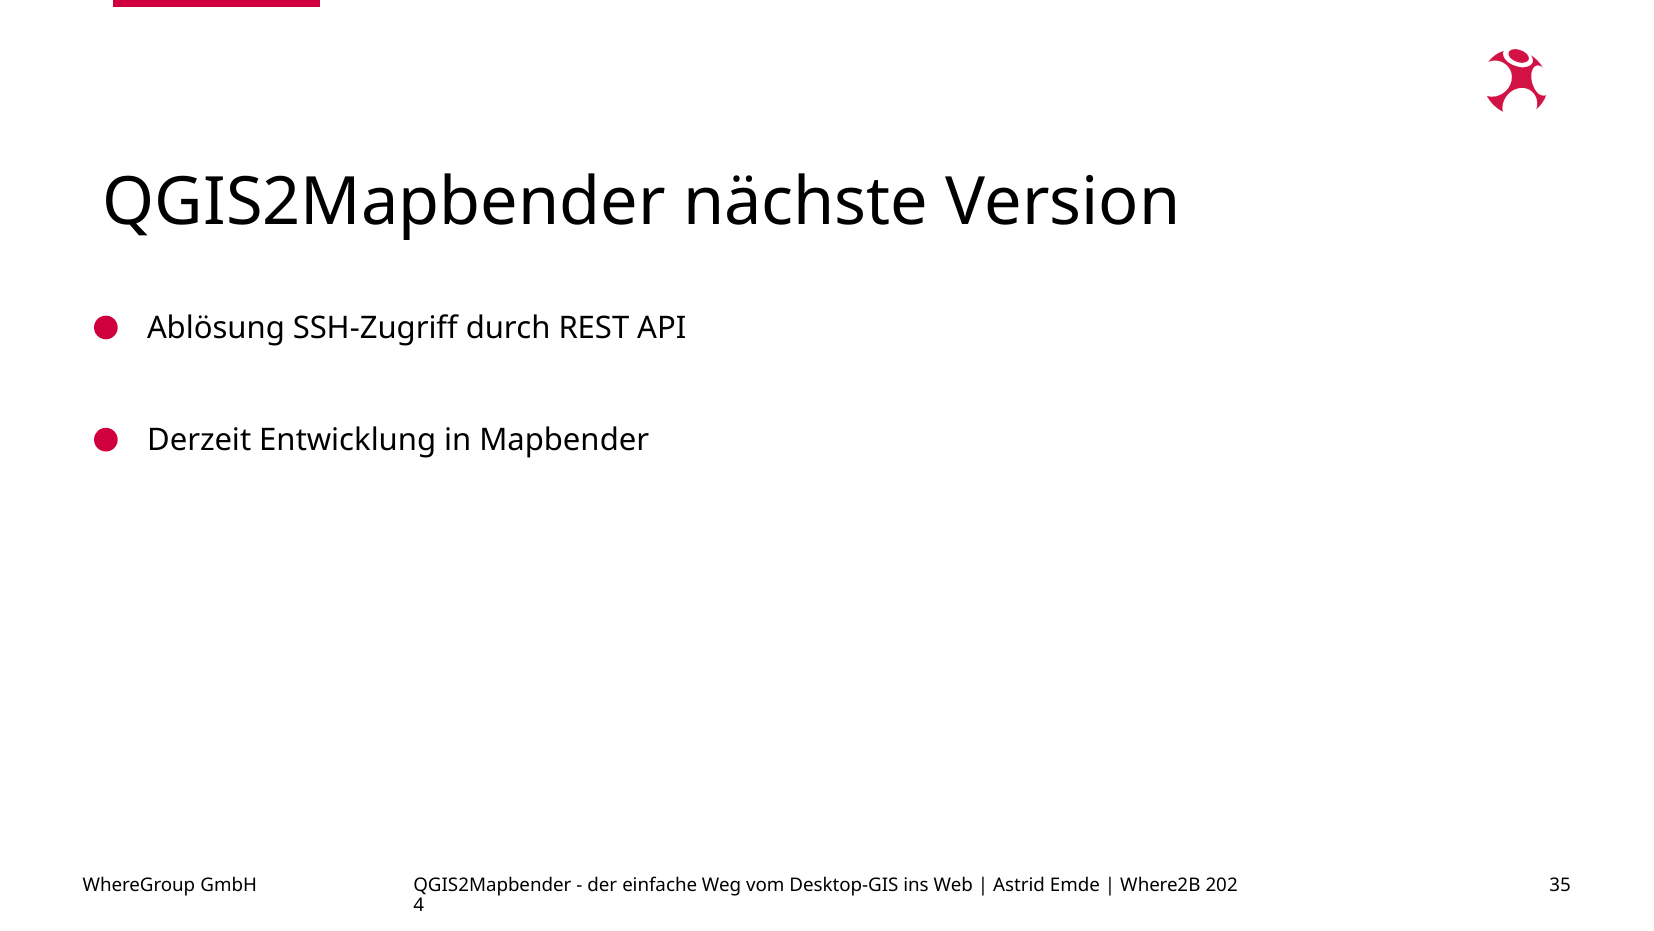

QGIS2Mapbender nächste Version
Ablösung SSH-Zugriff durch REST API
Derzeit Entwicklung in Mapbender
WhereGroup GmbH
QGIS2Mapbender - der einfache Weg vom Desktop-GIS ins Web | Astrid Emde | Where2B 2024
35